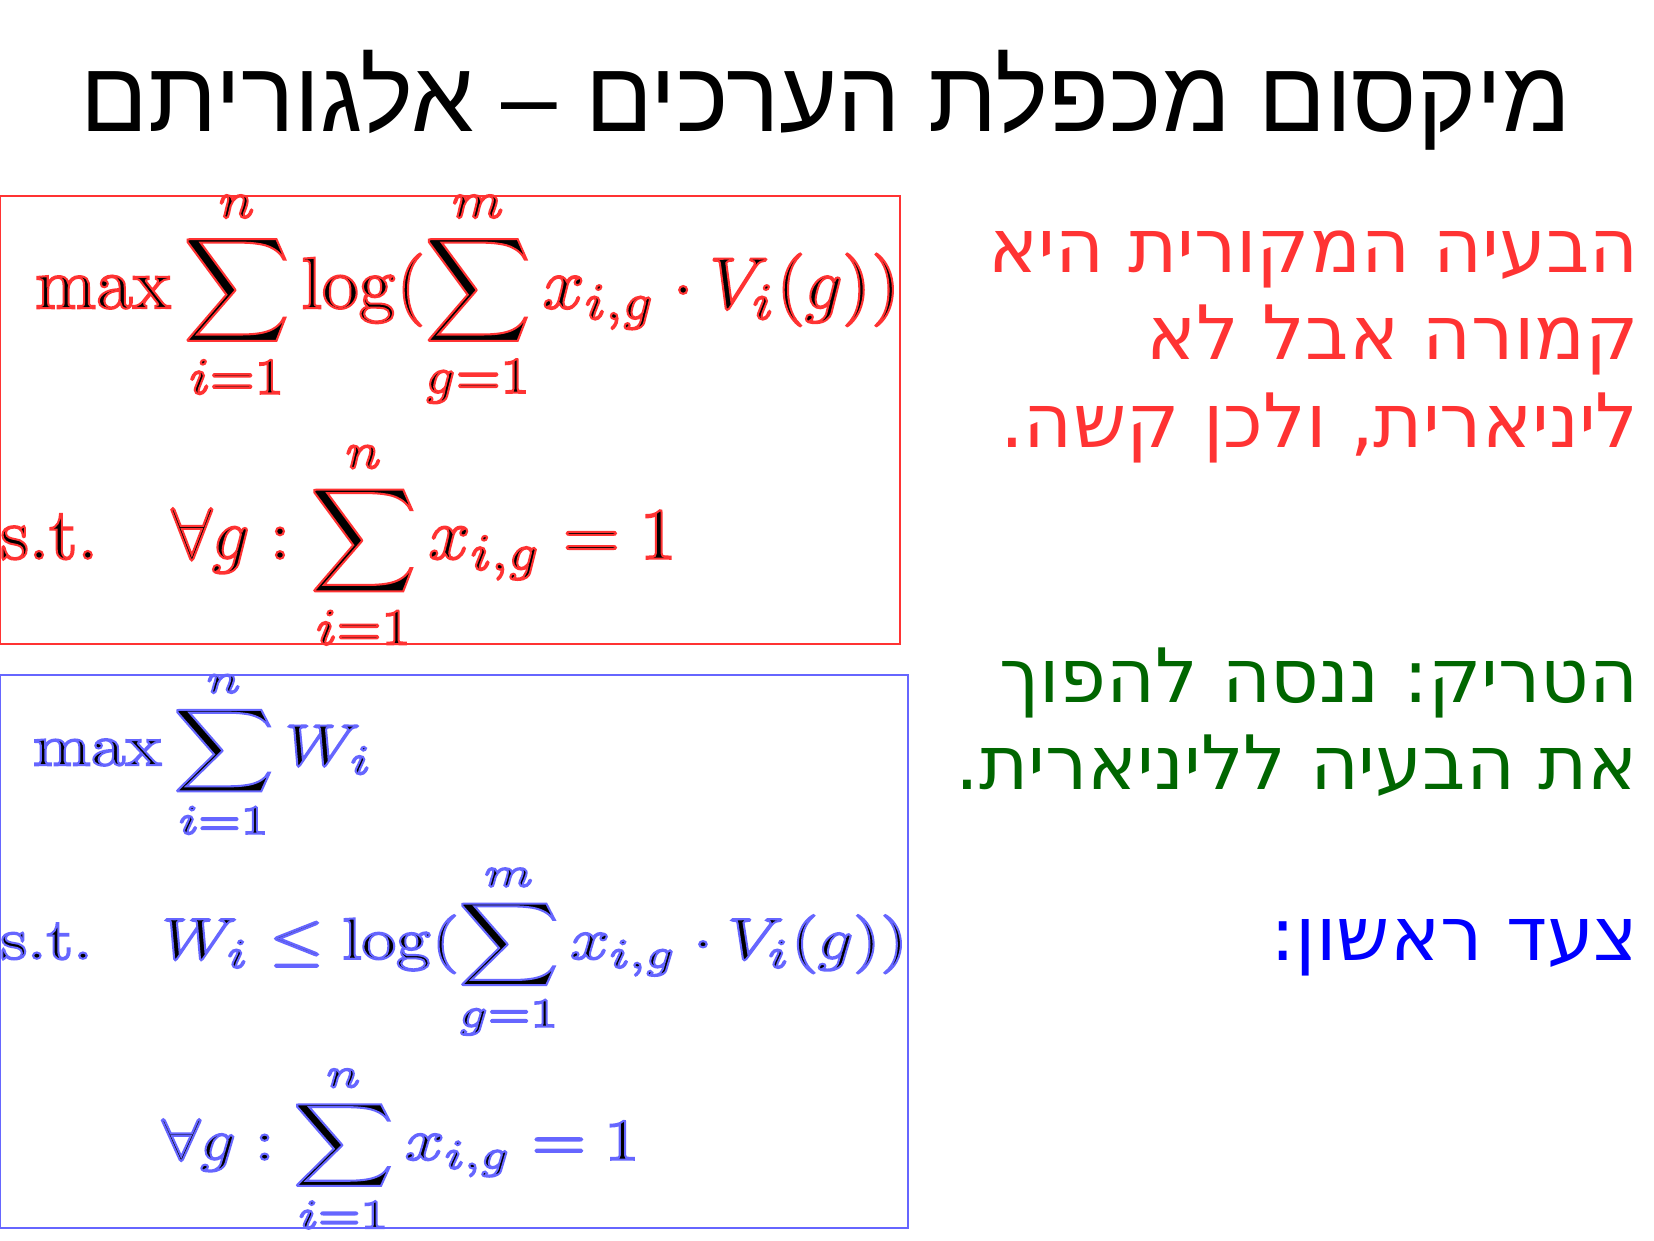

# מיקסום מכפלת הערכים – אלגוריתם
הבעיה המקורית היא קמורה אבל לא ליניארית, ולכן קשה.
הטריק: ננסה להפוך את הבעיה לליניארית.
צעד ראשון: